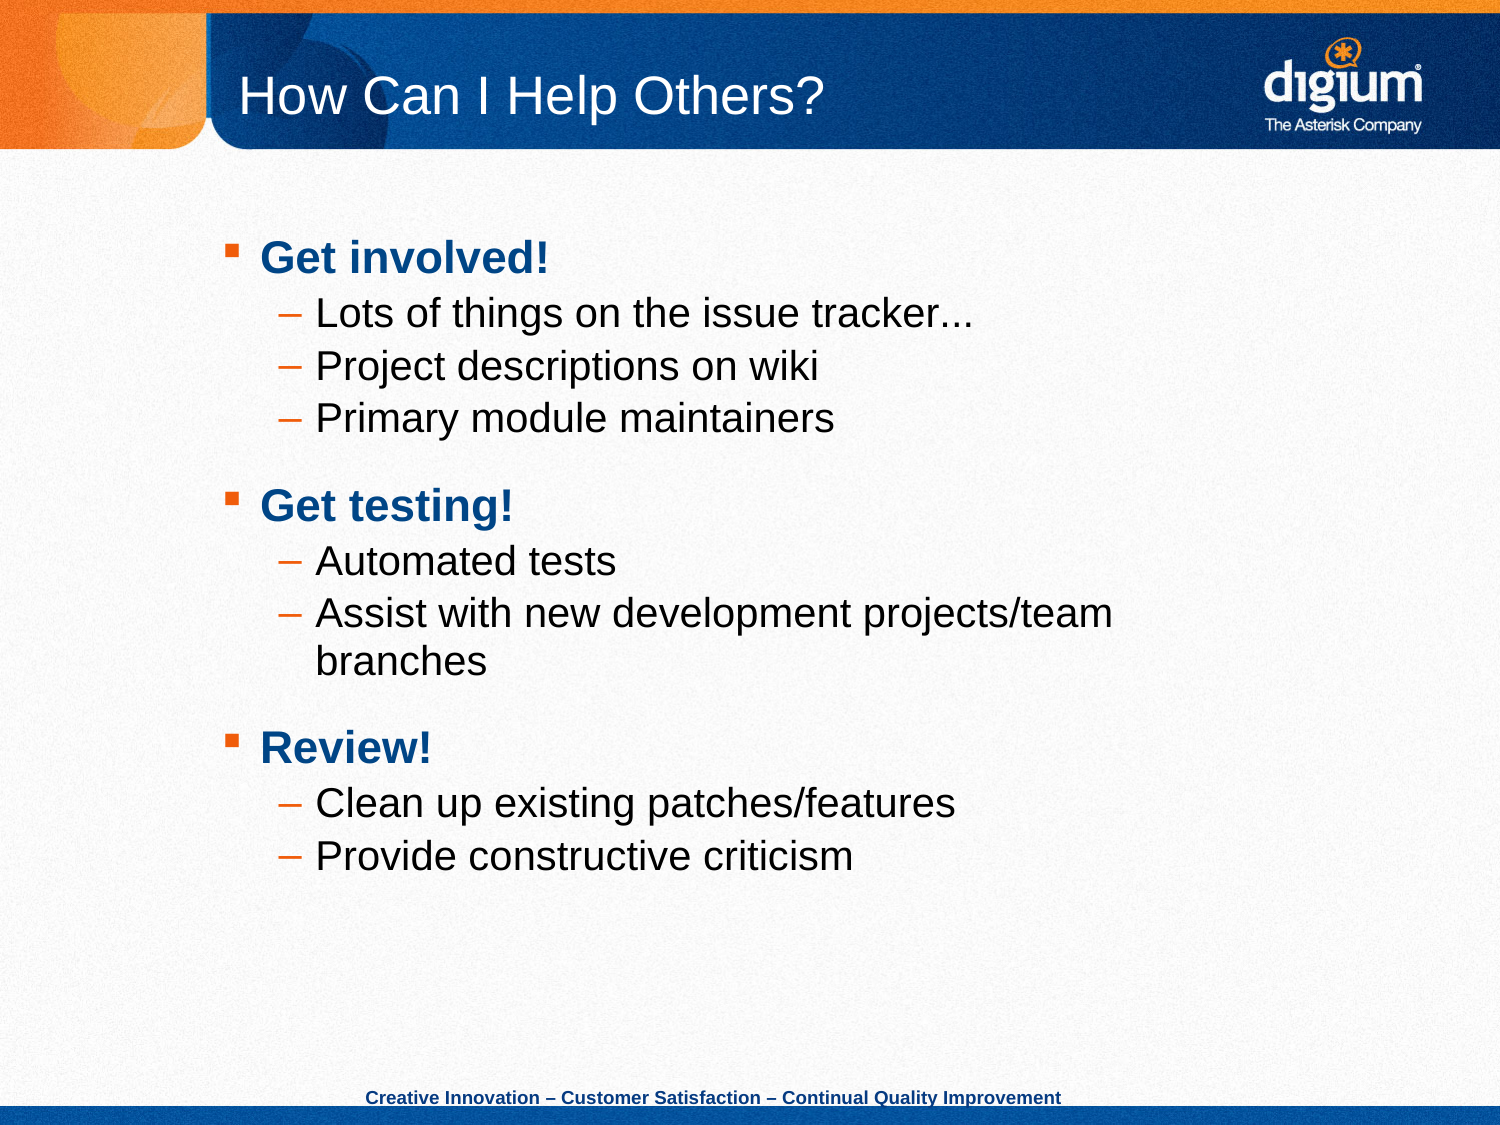

# How Can I Help Others?
Get involved!
Lots of things on the issue tracker...
Project descriptions on wiki
Primary module maintainers
Get testing!
Automated tests
Assist with new development projects/team branches
Review!
Clean up existing patches/features
Provide constructive criticism